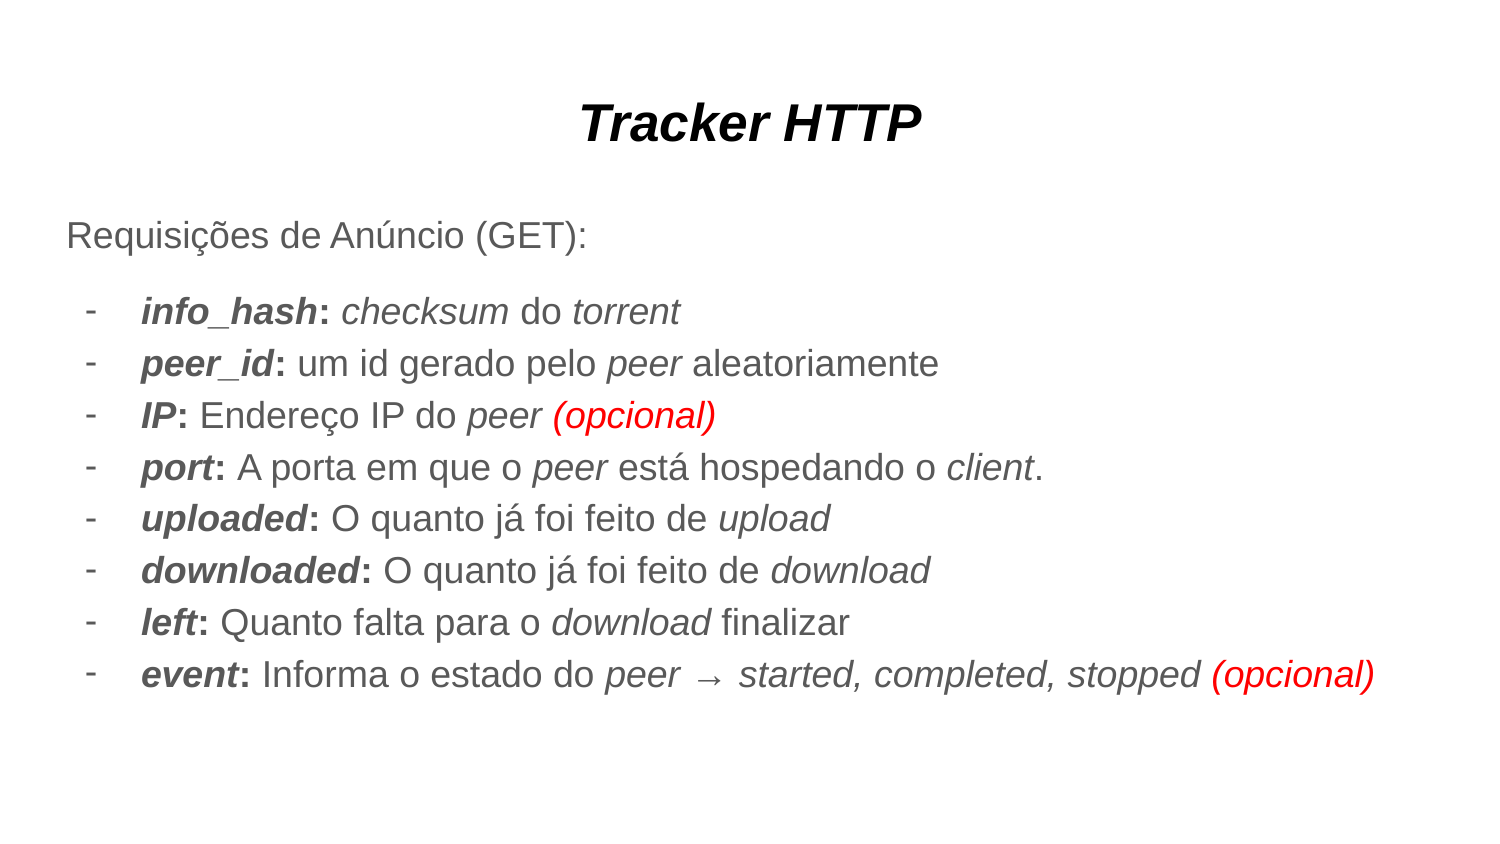

# Tracker HTTP
Requisições de Anúncio (GET):
info_hash: checksum do torrent
peer_id: um id gerado pelo peer aleatoriamente
IP: Endereço IP do peer (opcional)
port: A porta em que o peer está hospedando o client.
uploaded: O quanto já foi feito de upload
downloaded: O quanto já foi feito de download
left: Quanto falta para o download finalizar
event: Informa o estado do peer → started, completed, stopped (opcional)